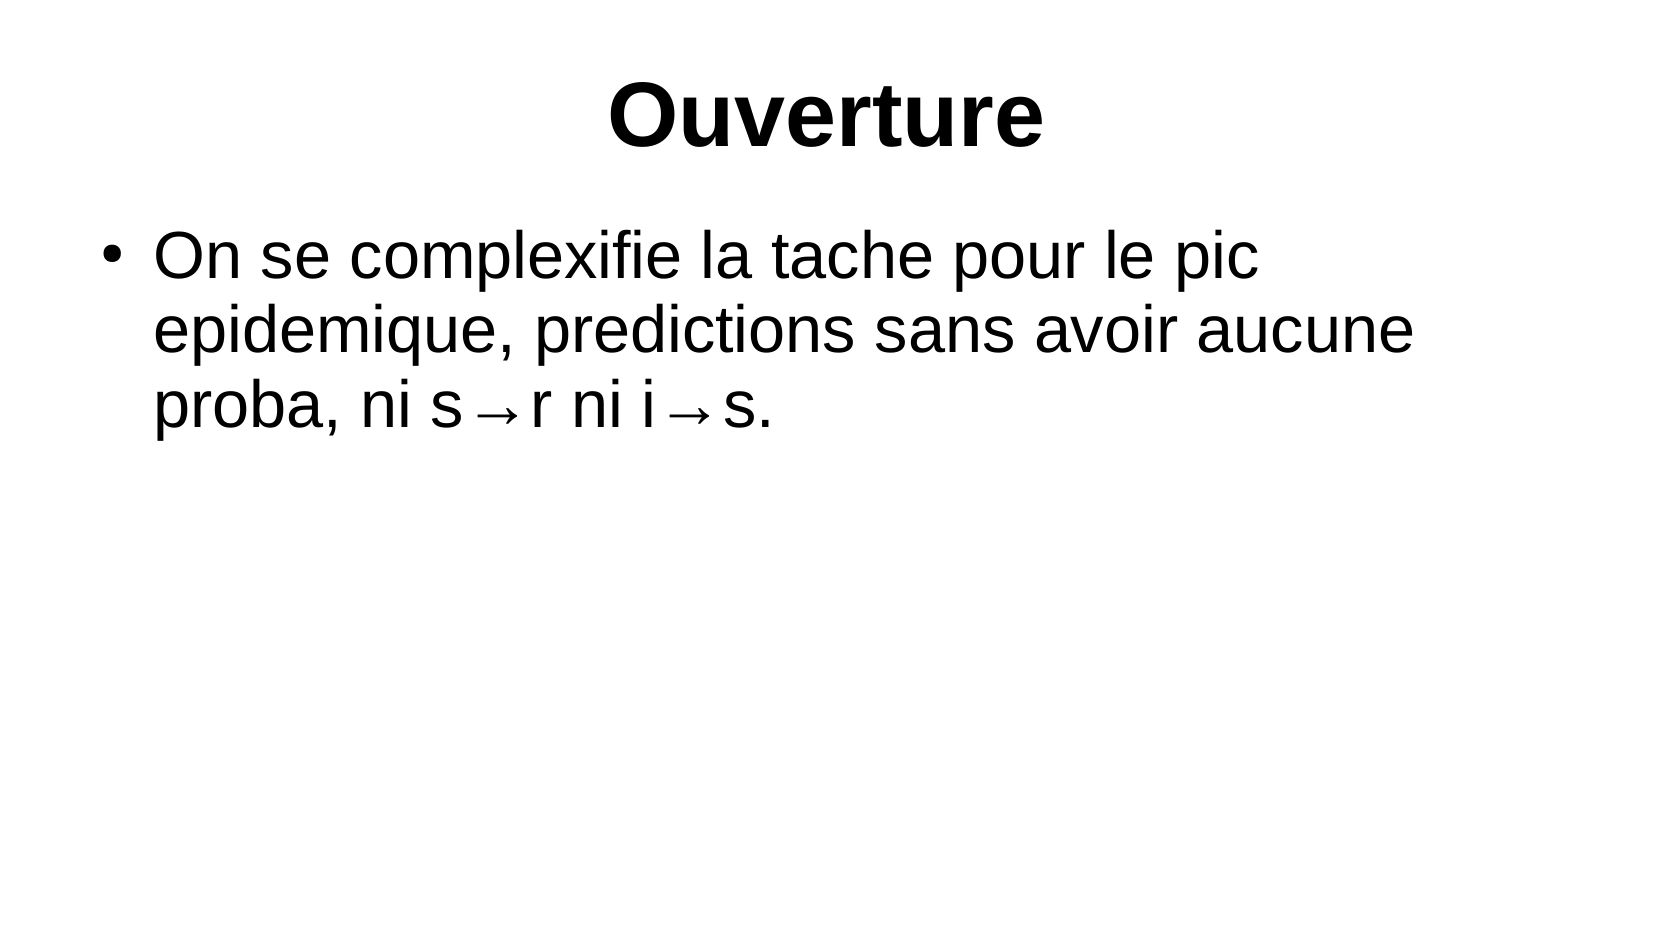

# Ouverture
On se complexifie la tache pour le pic epidemique, predictions sans avoir aucune proba, ni s→r ni i→s.